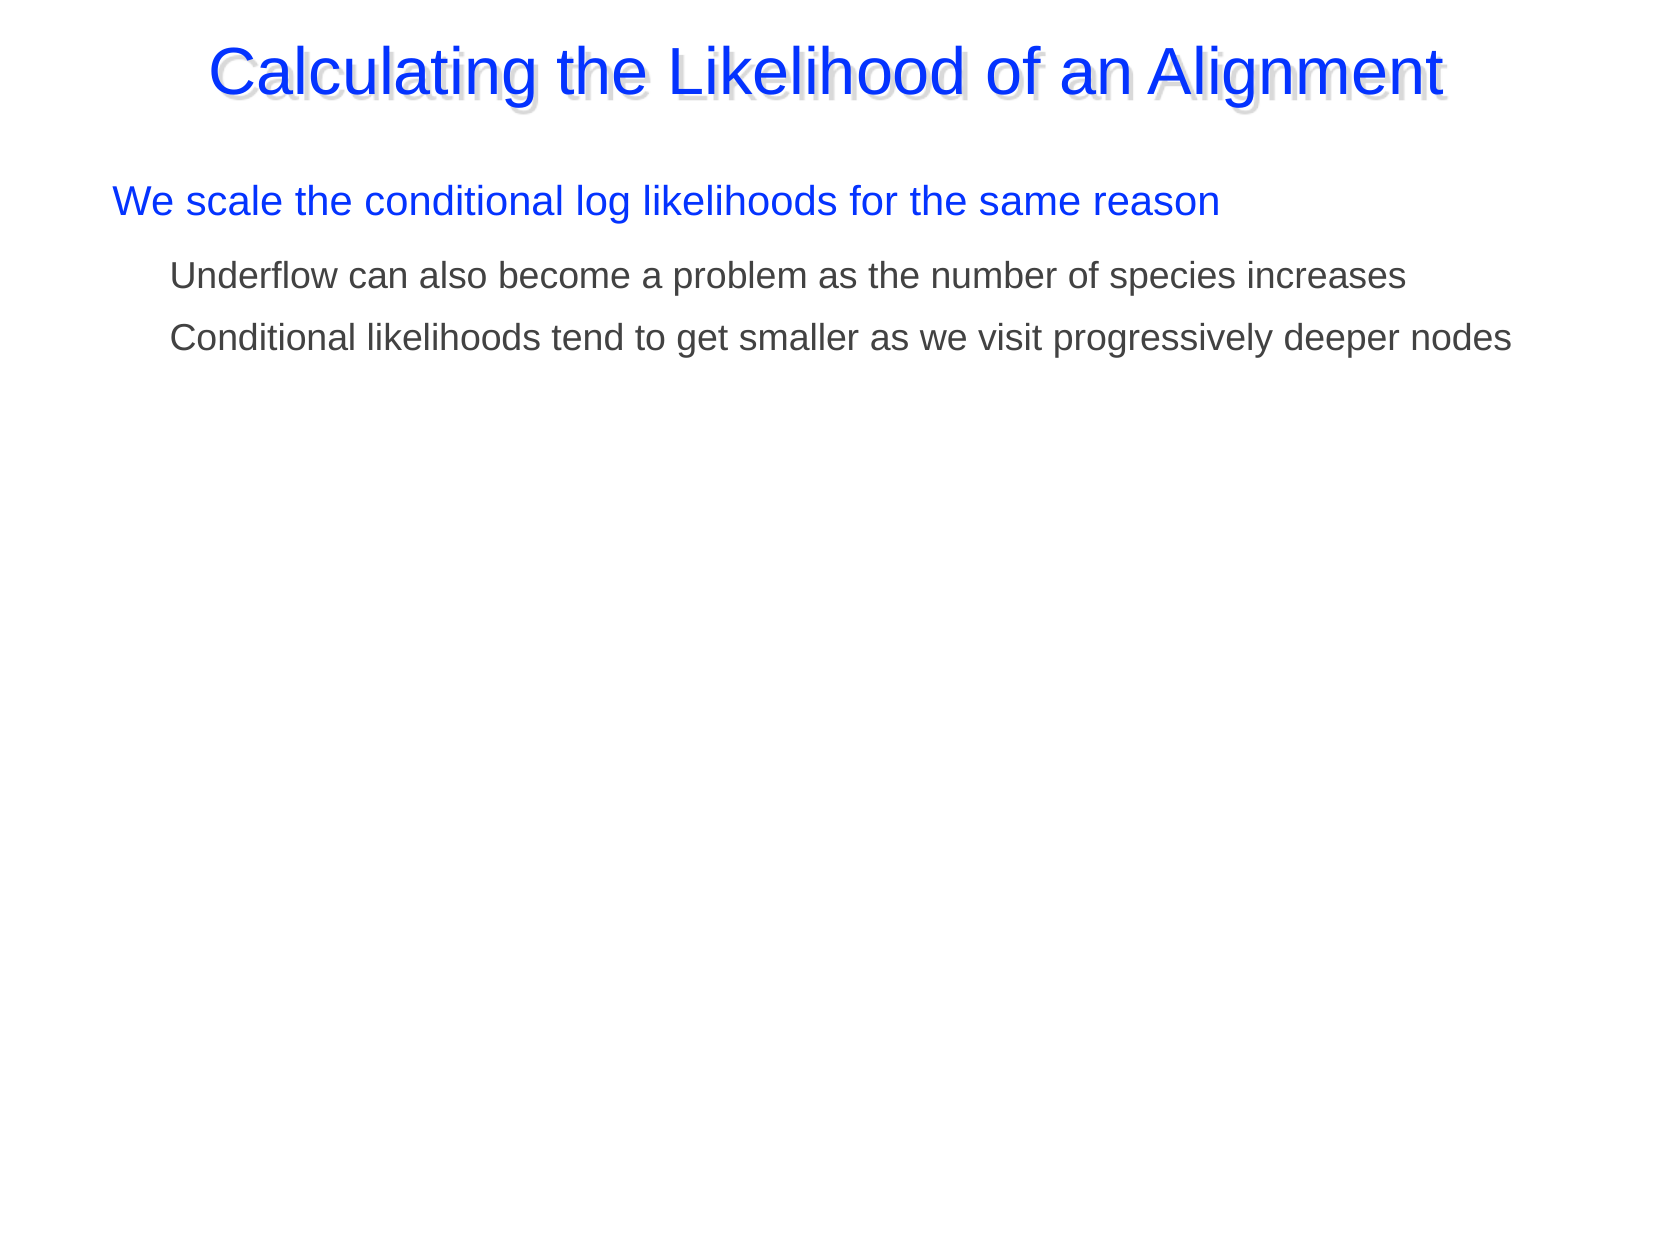

Calculating the Likelihood of an Alignment
We scale the conditional log likelihoods for the same reason
Underflow can also become a problem as the number of species increases
Conditional likelihoods tend to get smaller as we visit progressively deeper nodes